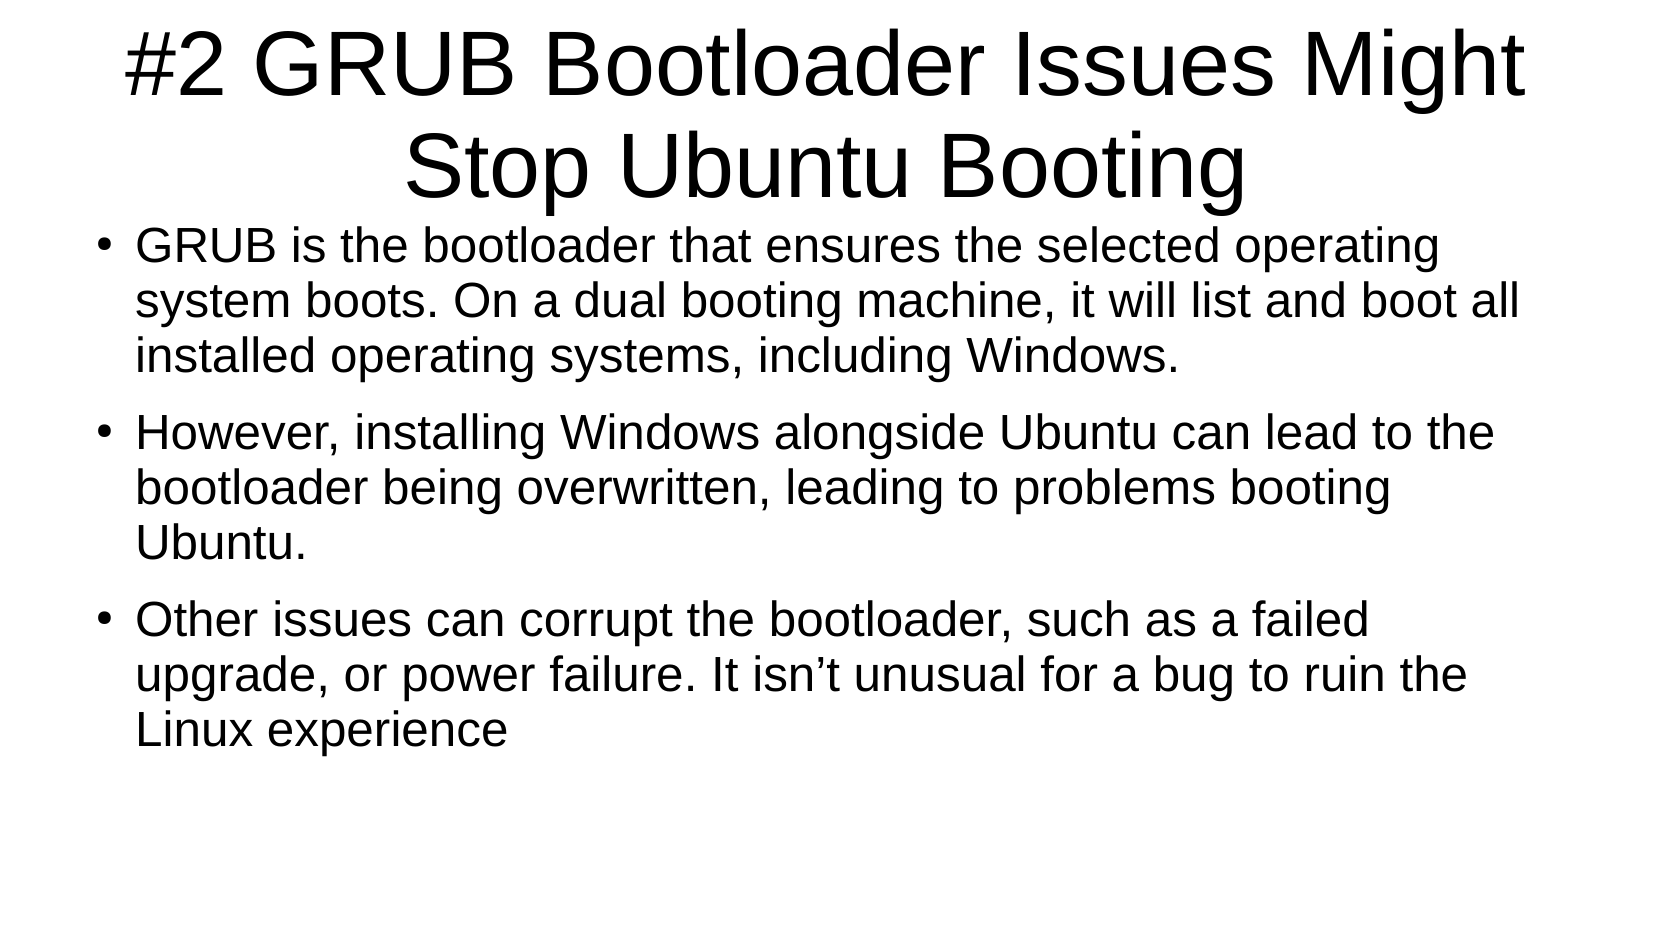

# #2 GRUB Bootloader Issues Might Stop Ubuntu Booting
GRUB is the bootloader that ensures the selected operating system boots. On a dual booting machine, it will list and boot all installed operating systems, including Windows.
However, installing Windows alongside Ubuntu can lead to the bootloader being overwritten, leading to problems booting Ubuntu.
Other issues can corrupt the bootloader, such as a failed upgrade, or power failure. It isn’t unusual for a bug to ruin the Linux experience